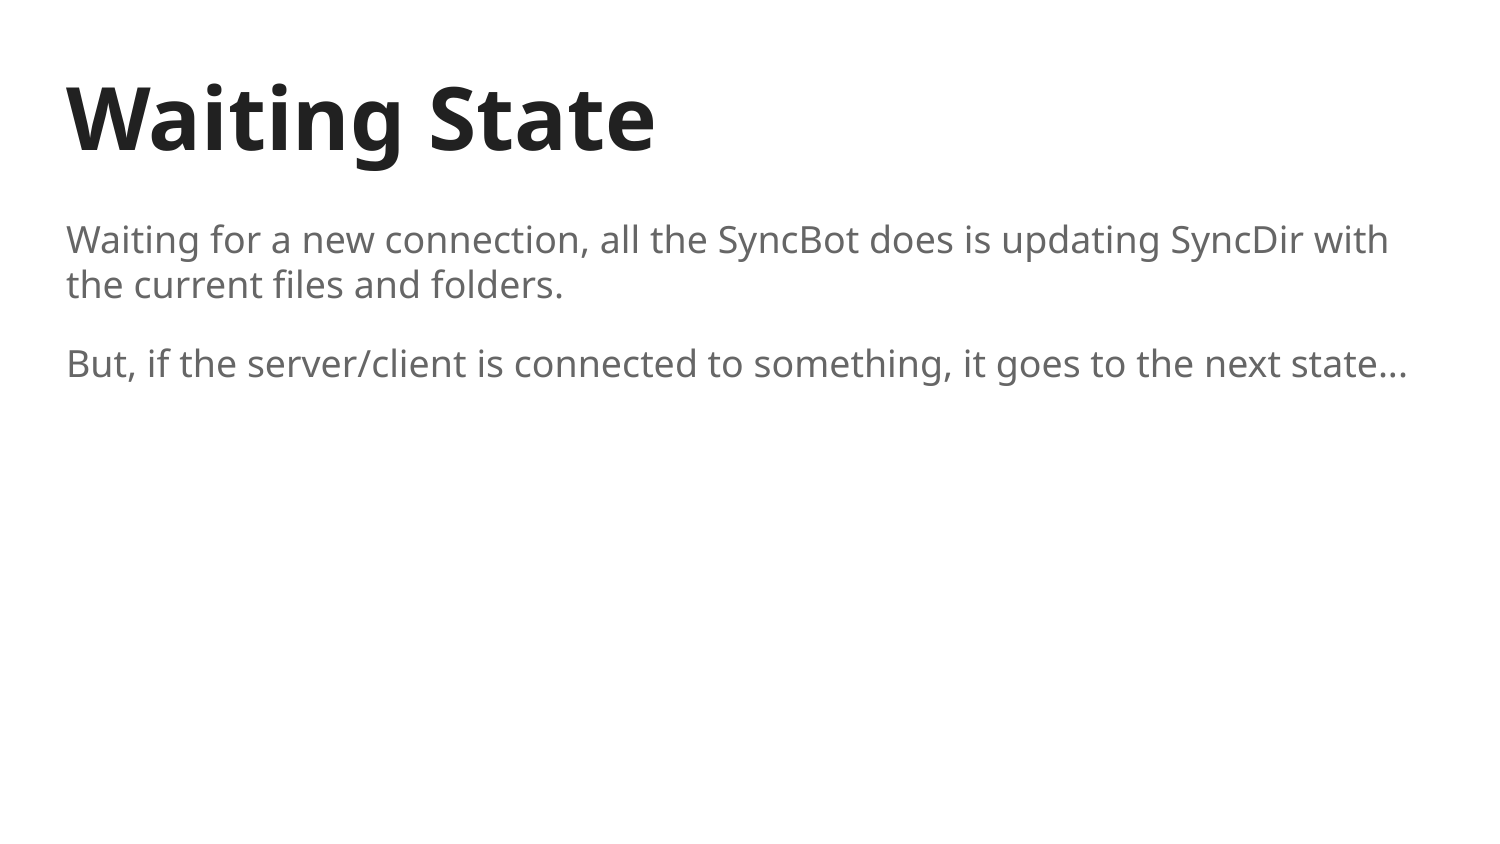

# Waiting State
Waiting for a new connection, all the SyncBot does is updating SyncDir with the current files and folders.
But, if the server/client is connected to something, it goes to the next state...